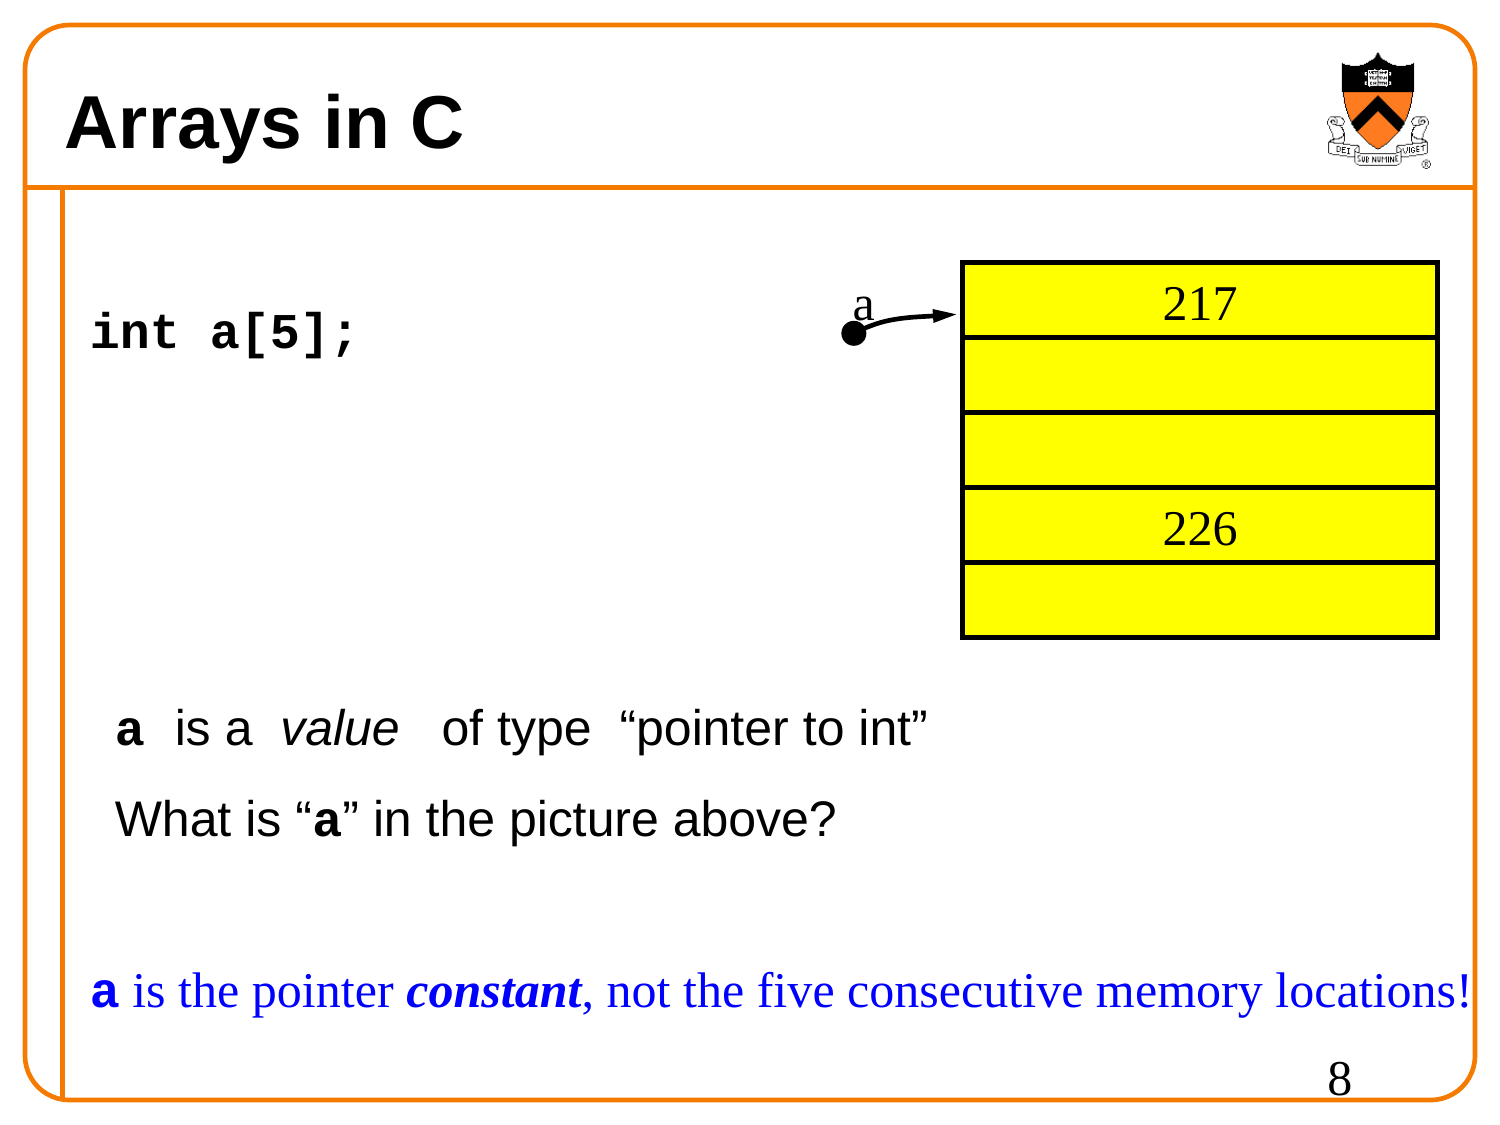

# Arrays in C
int a[5];
a
217
226
a is a value of type “pointer to int”
What is “a” in the picture above?
 a is the pointer constant, not the five consecutive memory locations!
8